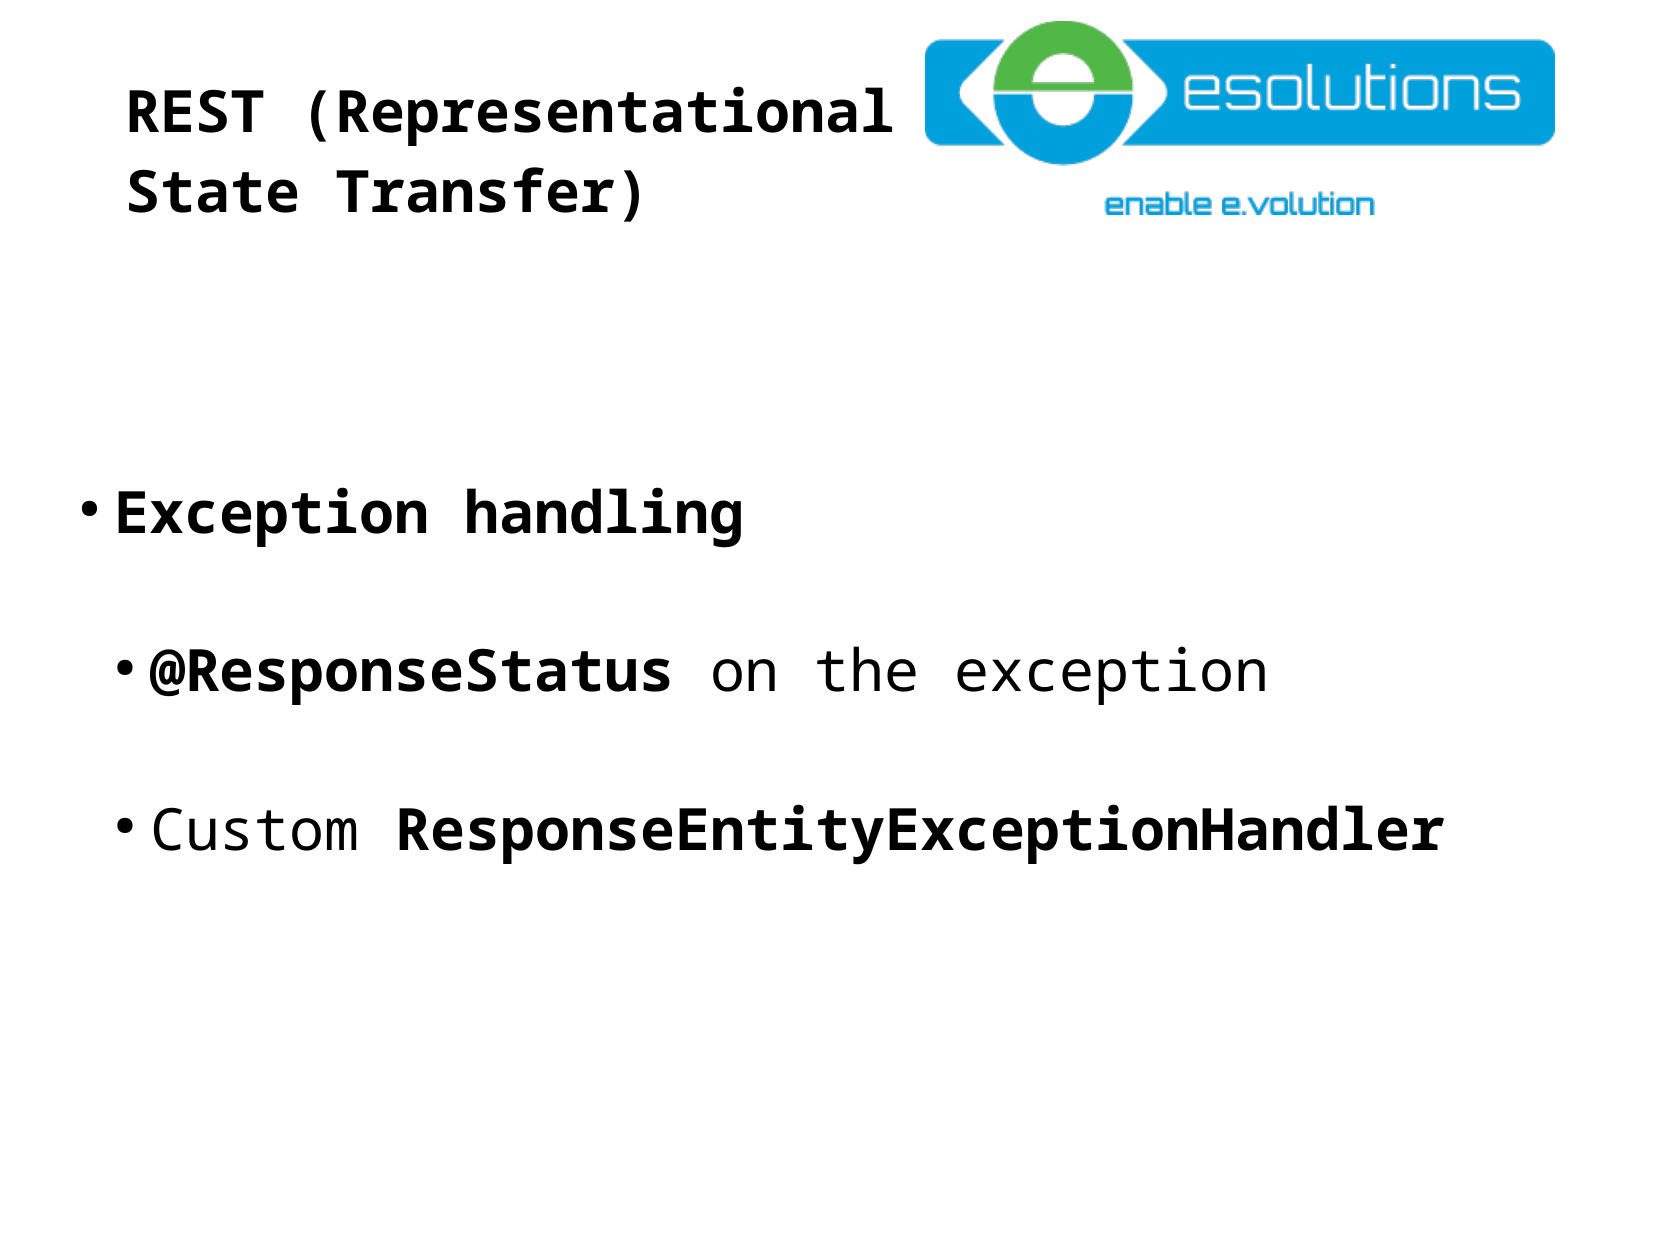

REST (Representational State Transfer)
# Exception handling
@ResponseStatus on the exception
Custom ResponseEntityExceptionHandler